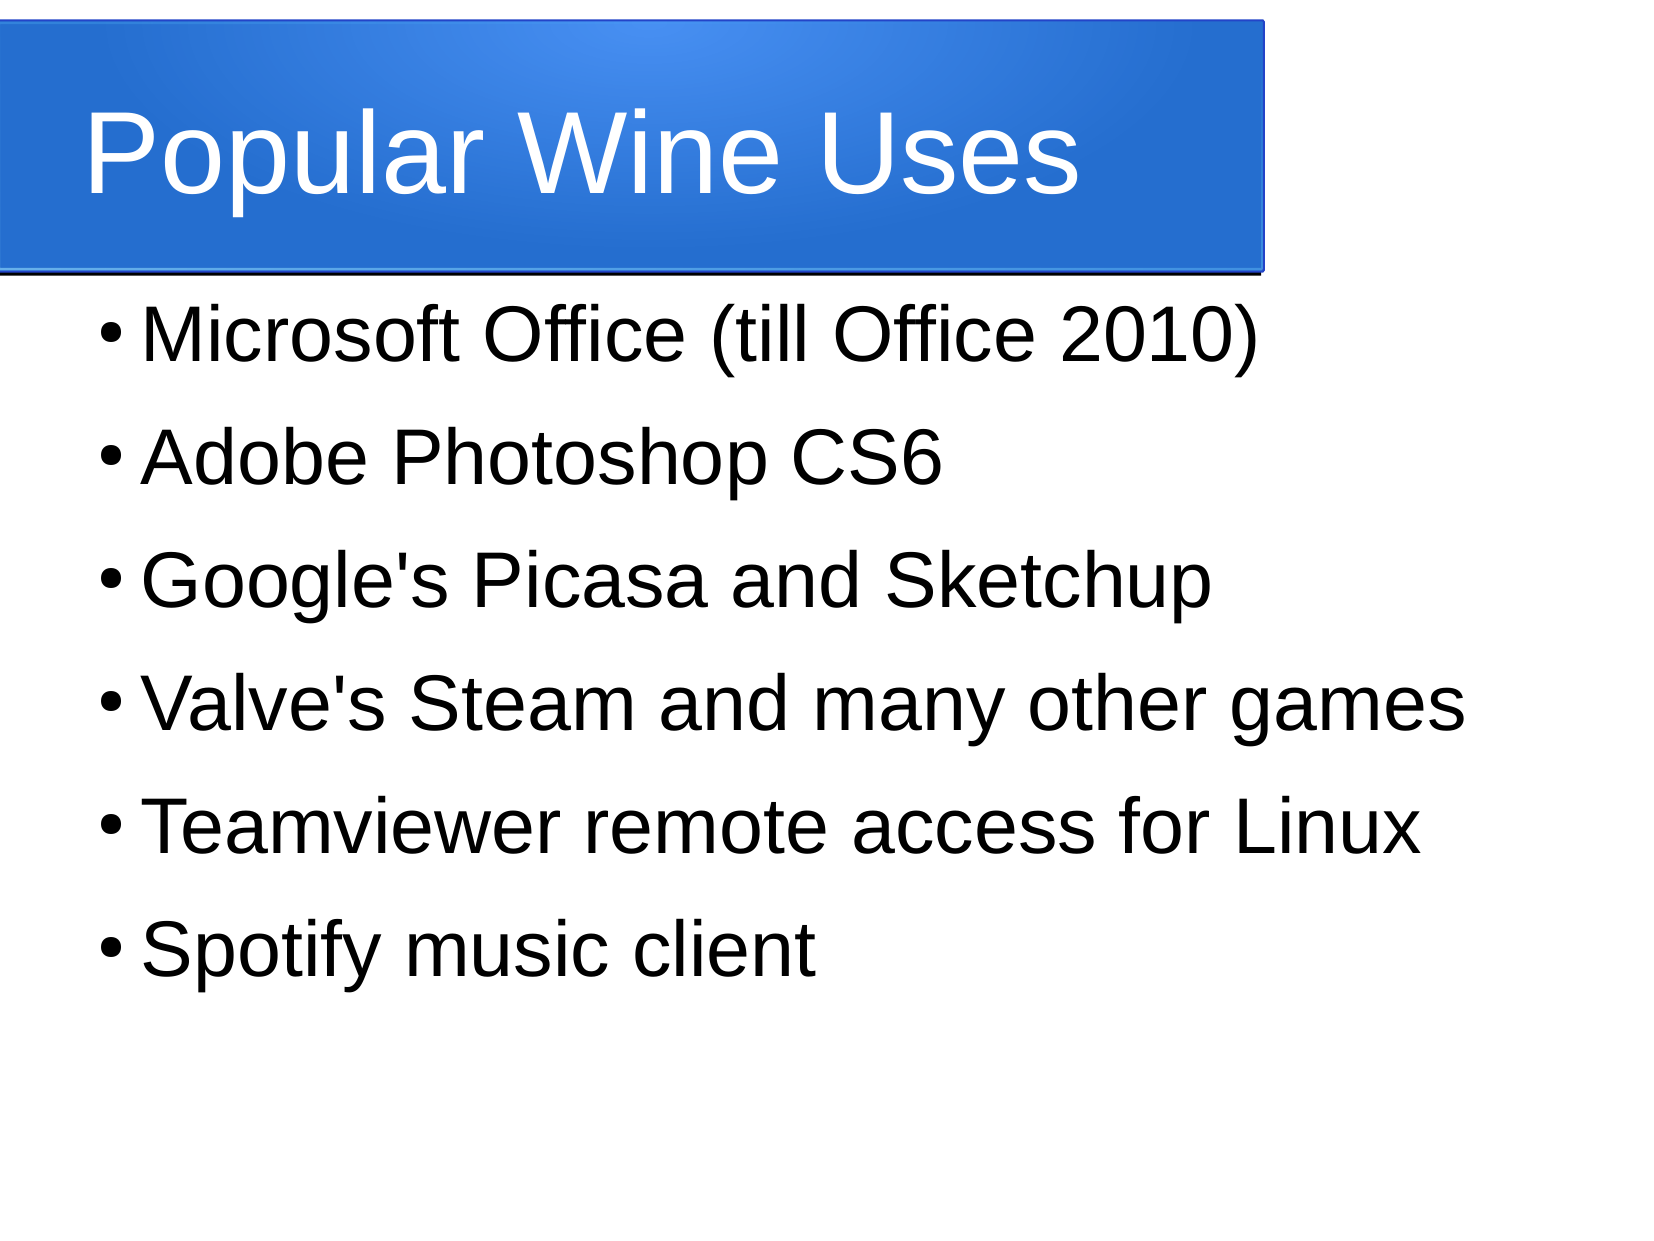

# Popular Wine Uses
Microsoft Office (till Office 2010)
Adobe Photoshop CS6
Google's Picasa and Sketchup
Valve's Steam and many other games
Teamviewer remote access for Linux
Spotify music client